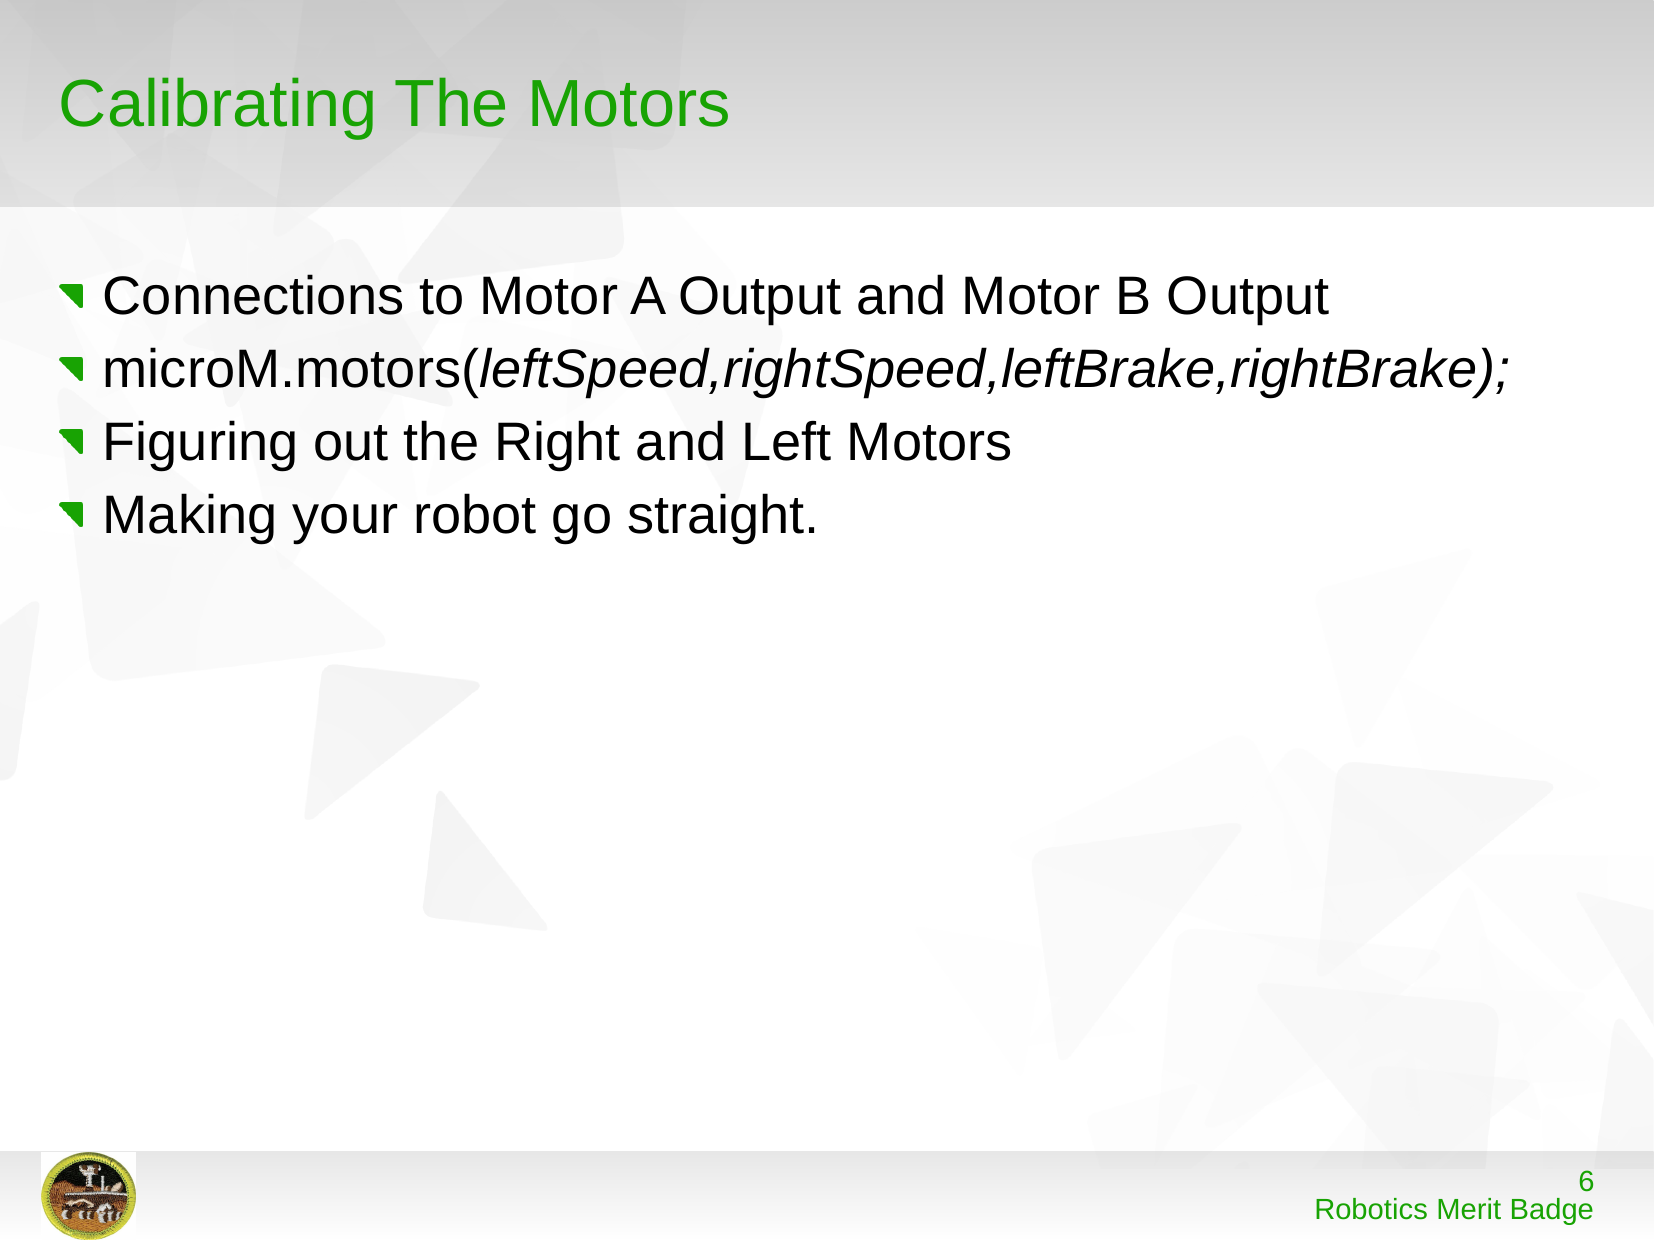

# Calibrating The Motors
Connections to Motor A Output and Motor B Output
microM.motors(leftSpeed,rightSpeed,leftBrake,rightBrake);
Figuring out the Right and Left Motors
Making your robot go straight.
6
Robotics Merit Badge